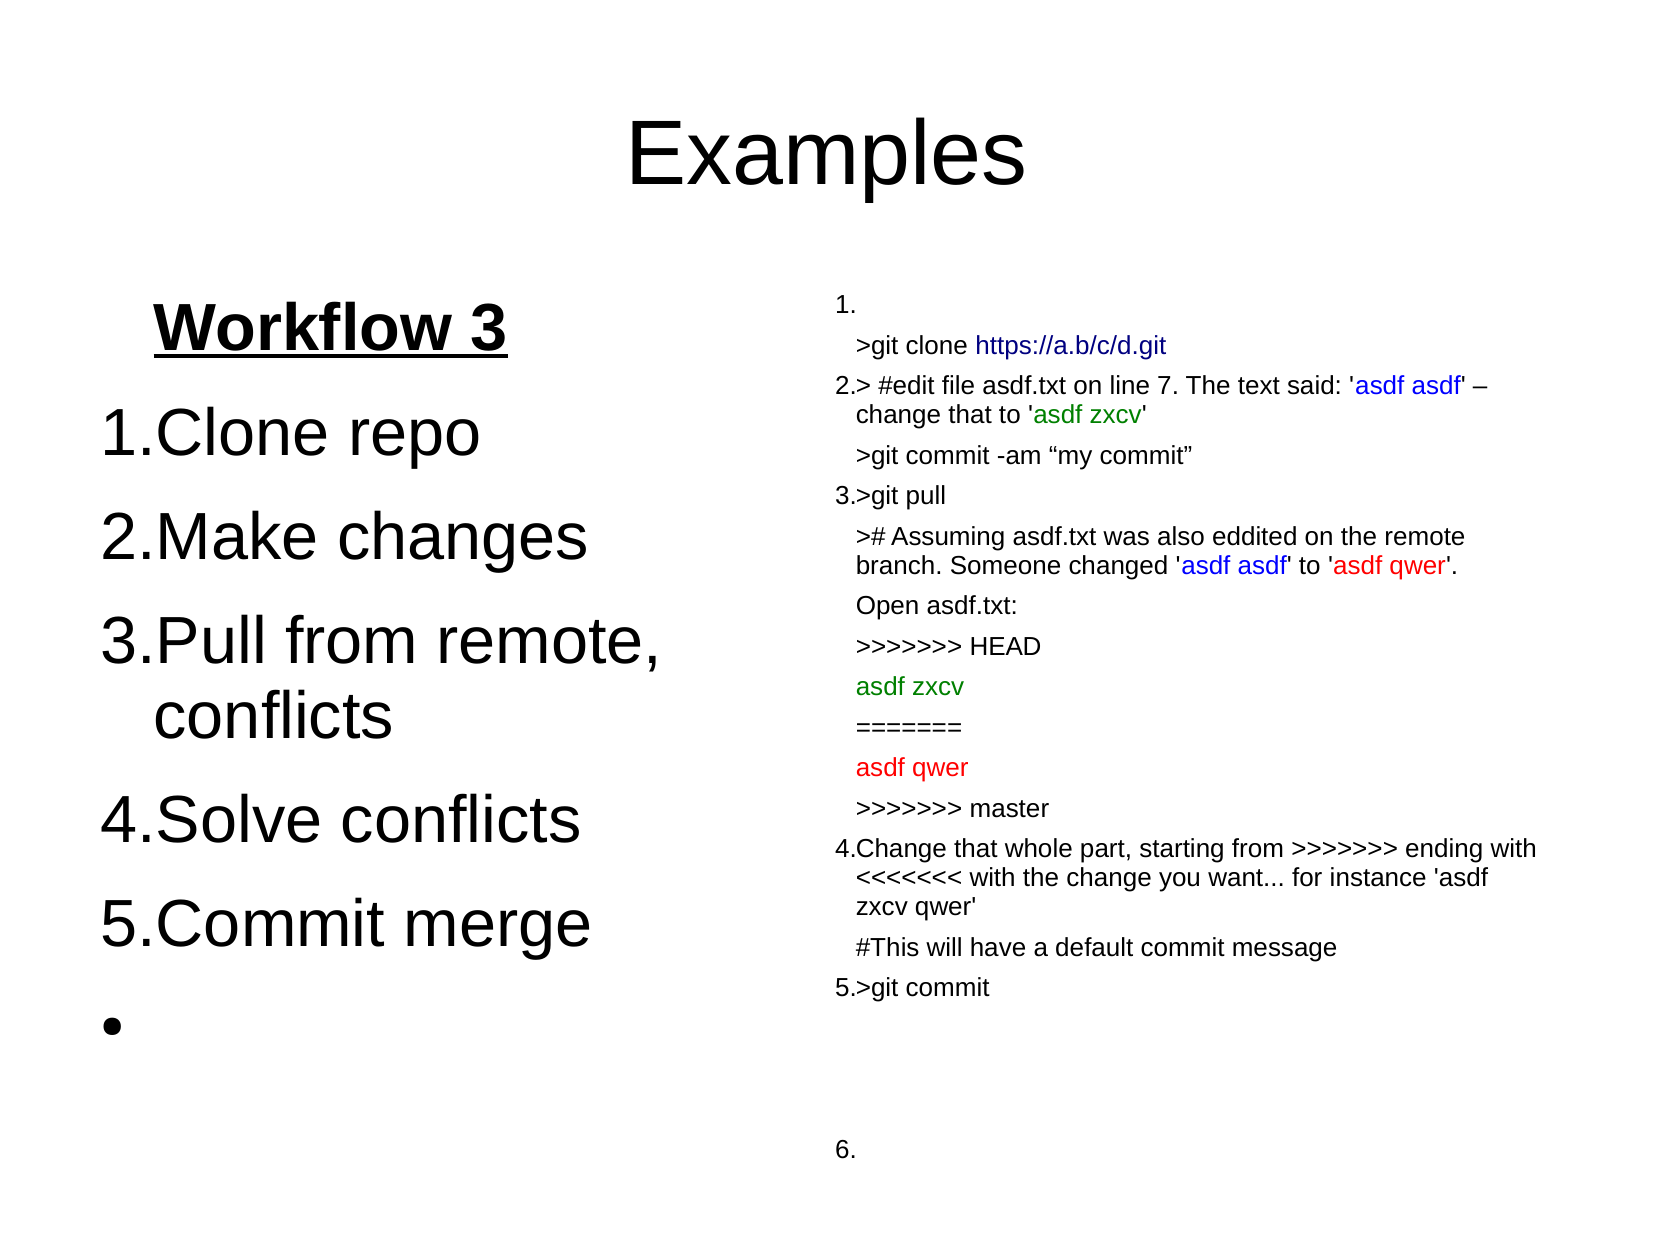

# Examples
Workflow 3
Clone repo
Make changes
Pull from remote, conflicts
Solve conflicts
Commit merge
>git clone https://a.b/c/d.git
> #edit file asdf.txt on line 7. The text said: 'asdf asdf' – change that to 'asdf zxcv'
>git commit -am “my commit”
>git pull
># Assuming asdf.txt was also eddited on the remote branch. Someone changed 'asdf asdf' to 'asdf qwer'.
Open asdf.txt:
>>>>>>> HEAD
asdf zxcv
=======
asdf qwer
>>>>>>> master
Change that whole part, starting from >>>>>>> ending with <<<<<<< with the change you want... for instance 'asdf zxcv qwer'
#This will have a default commit message
>git commit